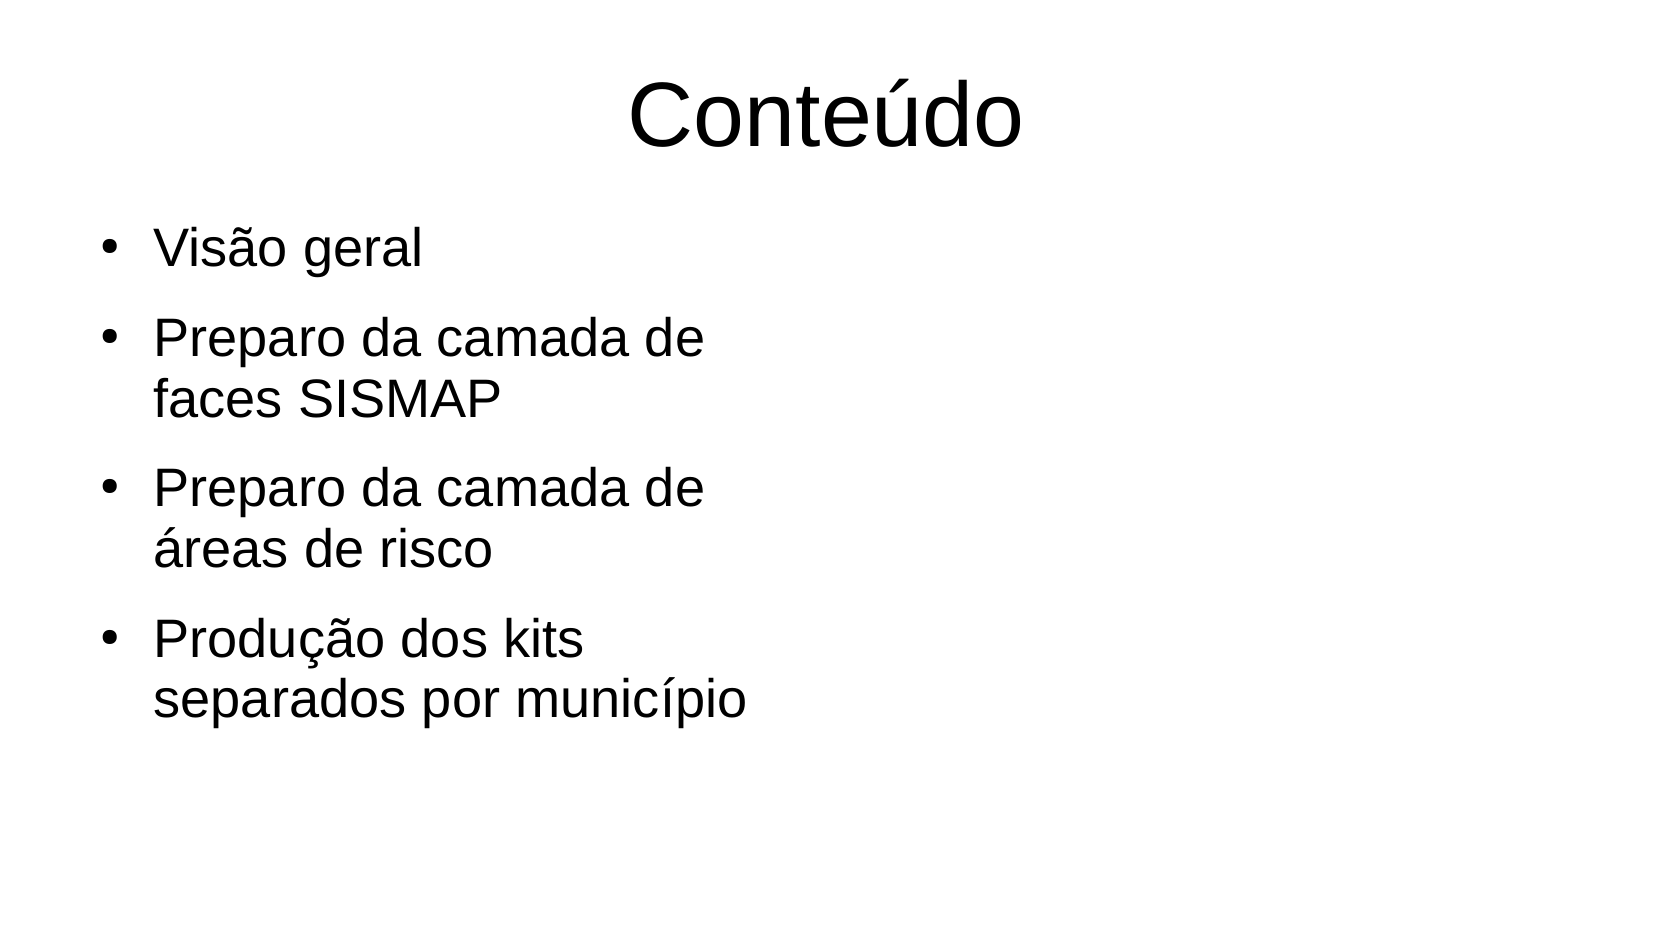

# Conteúdo
Visão geral
Preparo da camada de faces SISMAP
Preparo da camada de áreas de risco
Produção dos kits separados por município